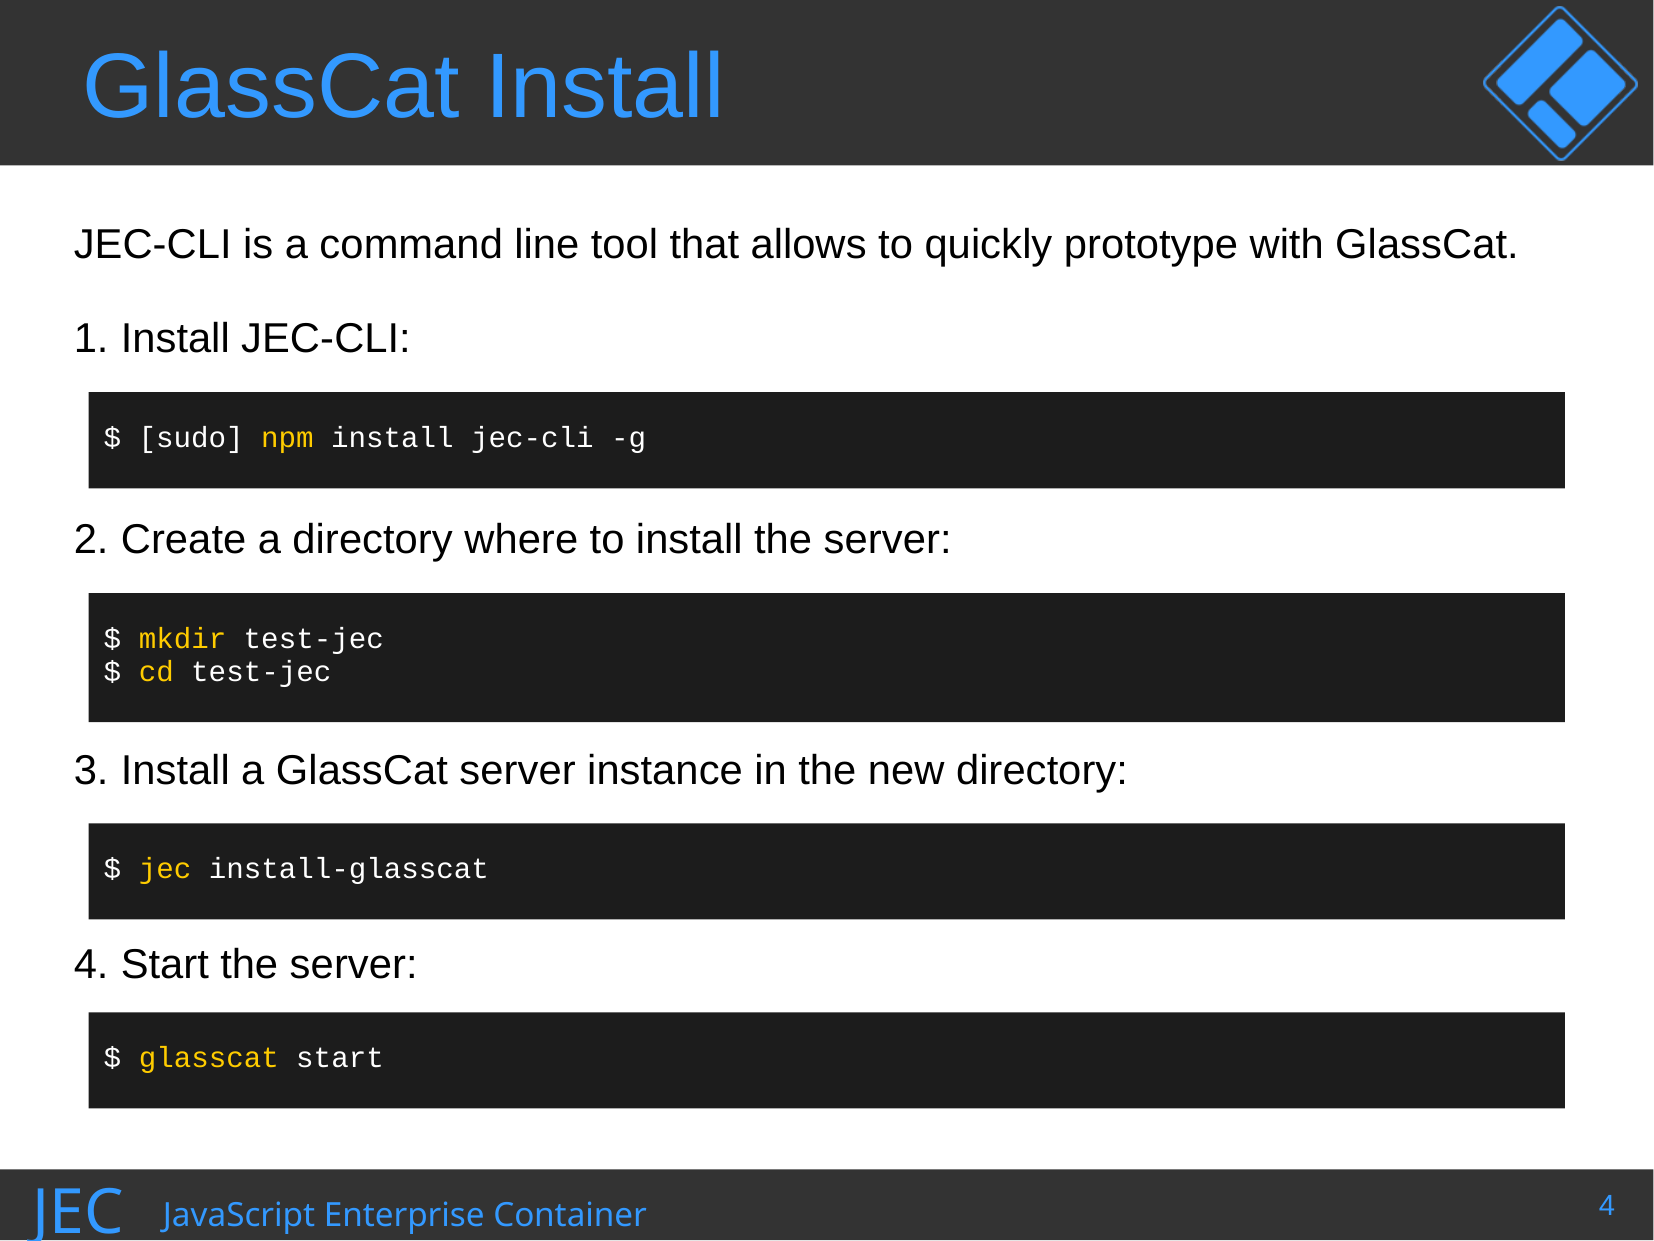

# GlassCat Install
JEC-CLI is a command line tool that allows to quickly prototype with GlassCat.
 Install JEC-CLI:
$ [sudo] npm install jec-cli -g
 Create a directory where to install the server:
$ mkdir test-jec
$ cd test-jec
 Install a GlassCat server instance in the new directory:
$ jec install-glasscat
 Start the server:
$ glasscat start
JEC
4
JavaScript Enterprise Container